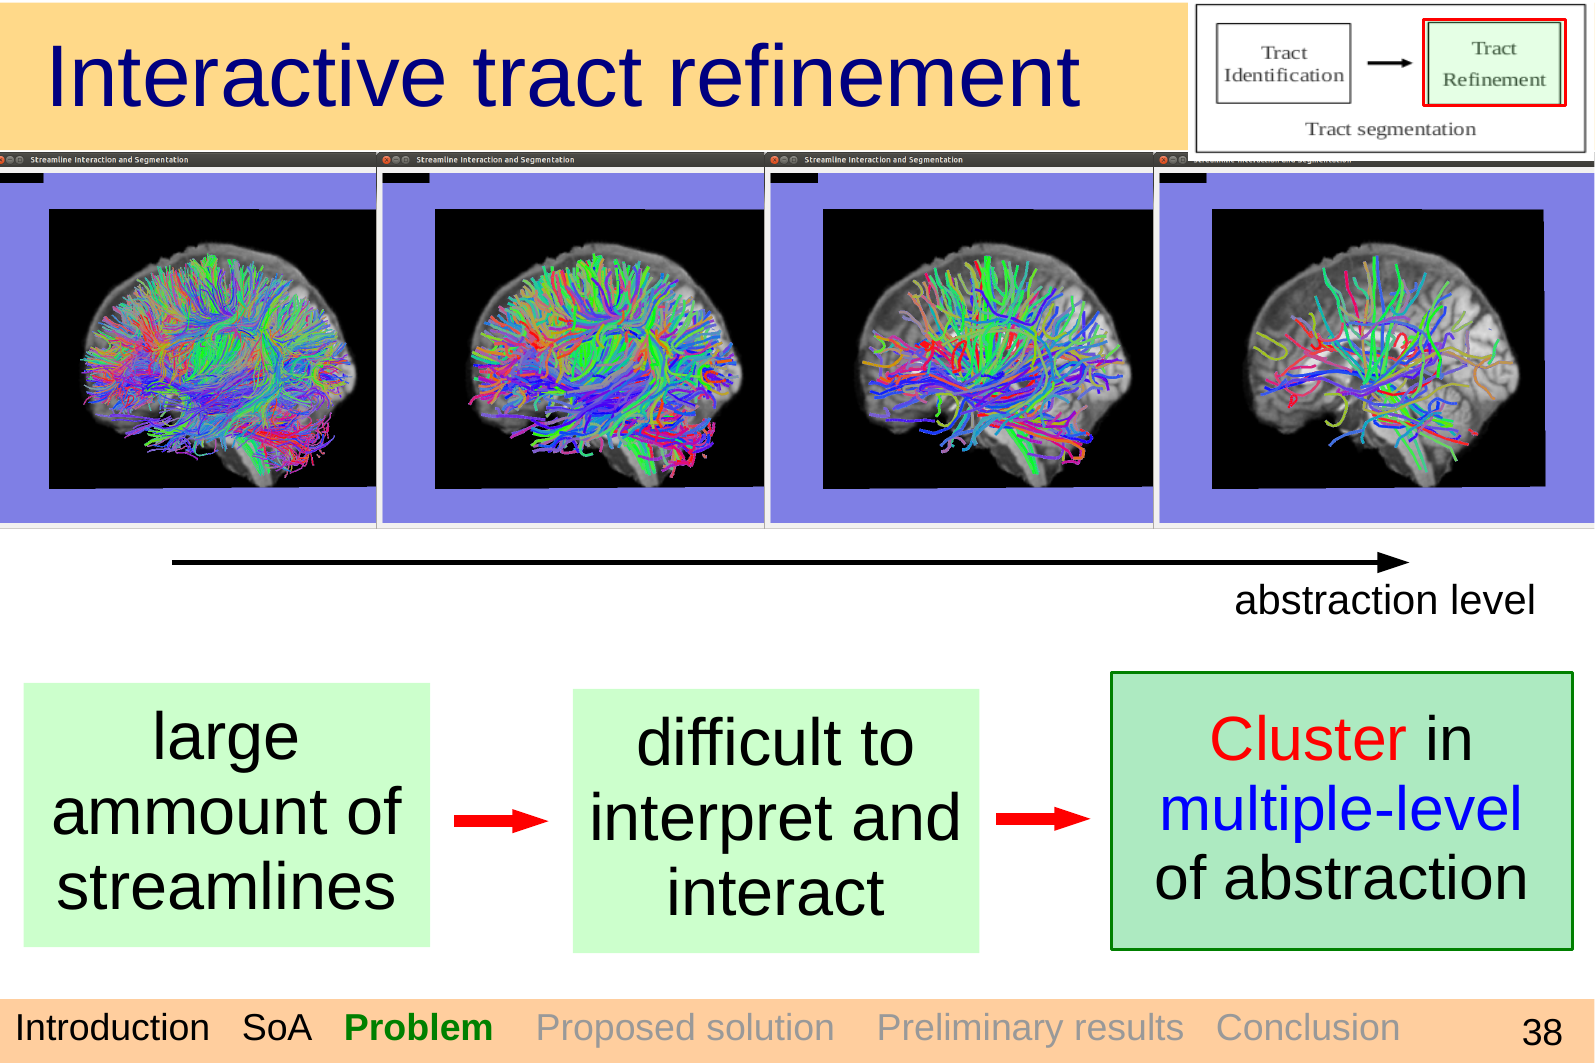

# Interactive tract refinement
abstraction level
Cluster in
multiple-level
of abstraction
large ammount of streamlines
difficult to interpret and interact
Introduction SoA Problem Proposed solution Preliminary results Conclusion